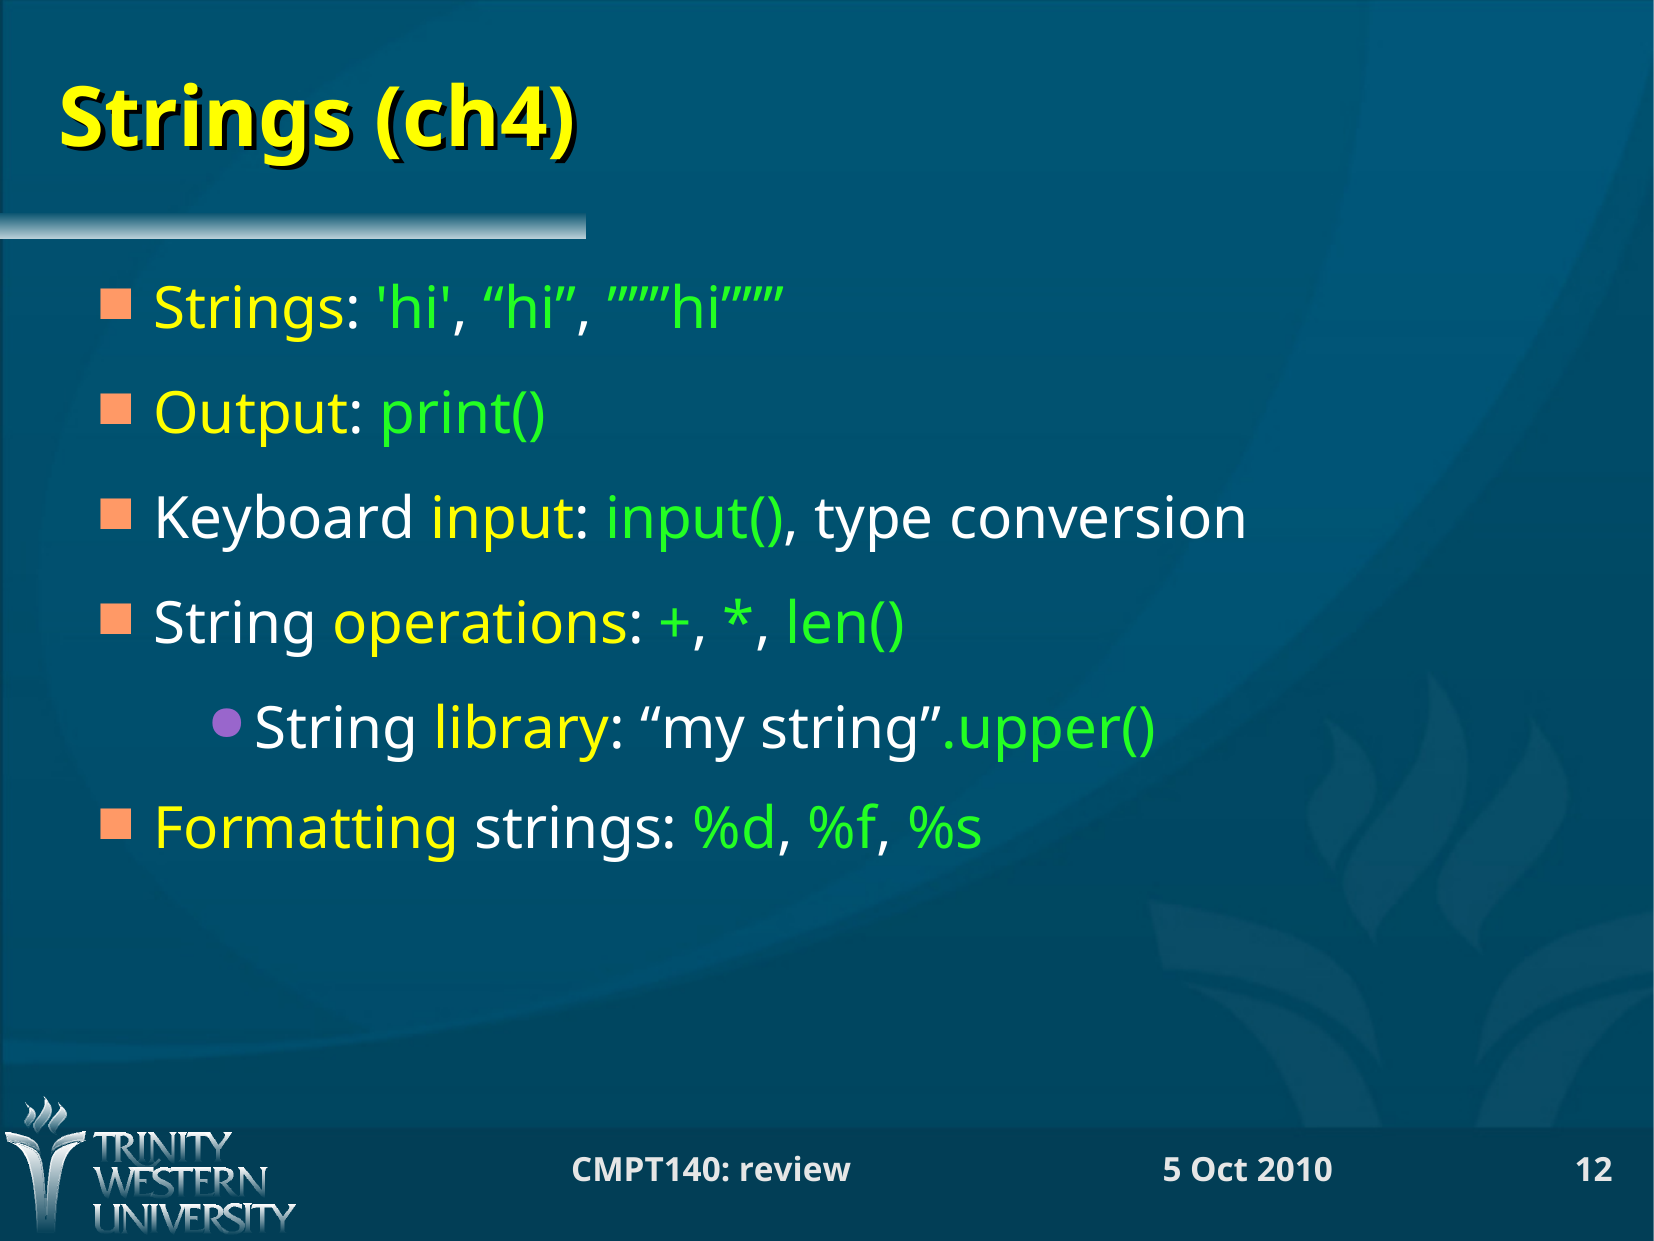

# Strings (ch4)
Strings: 'hi', “hi”, ”””hi”””
Output: print()
Keyboard input: input(), type conversion
String operations: +, *, len()
String library: “my string”.upper()
Formatting strings: %d, %f, %s
CMPT140: review
5 Oct 2010
12